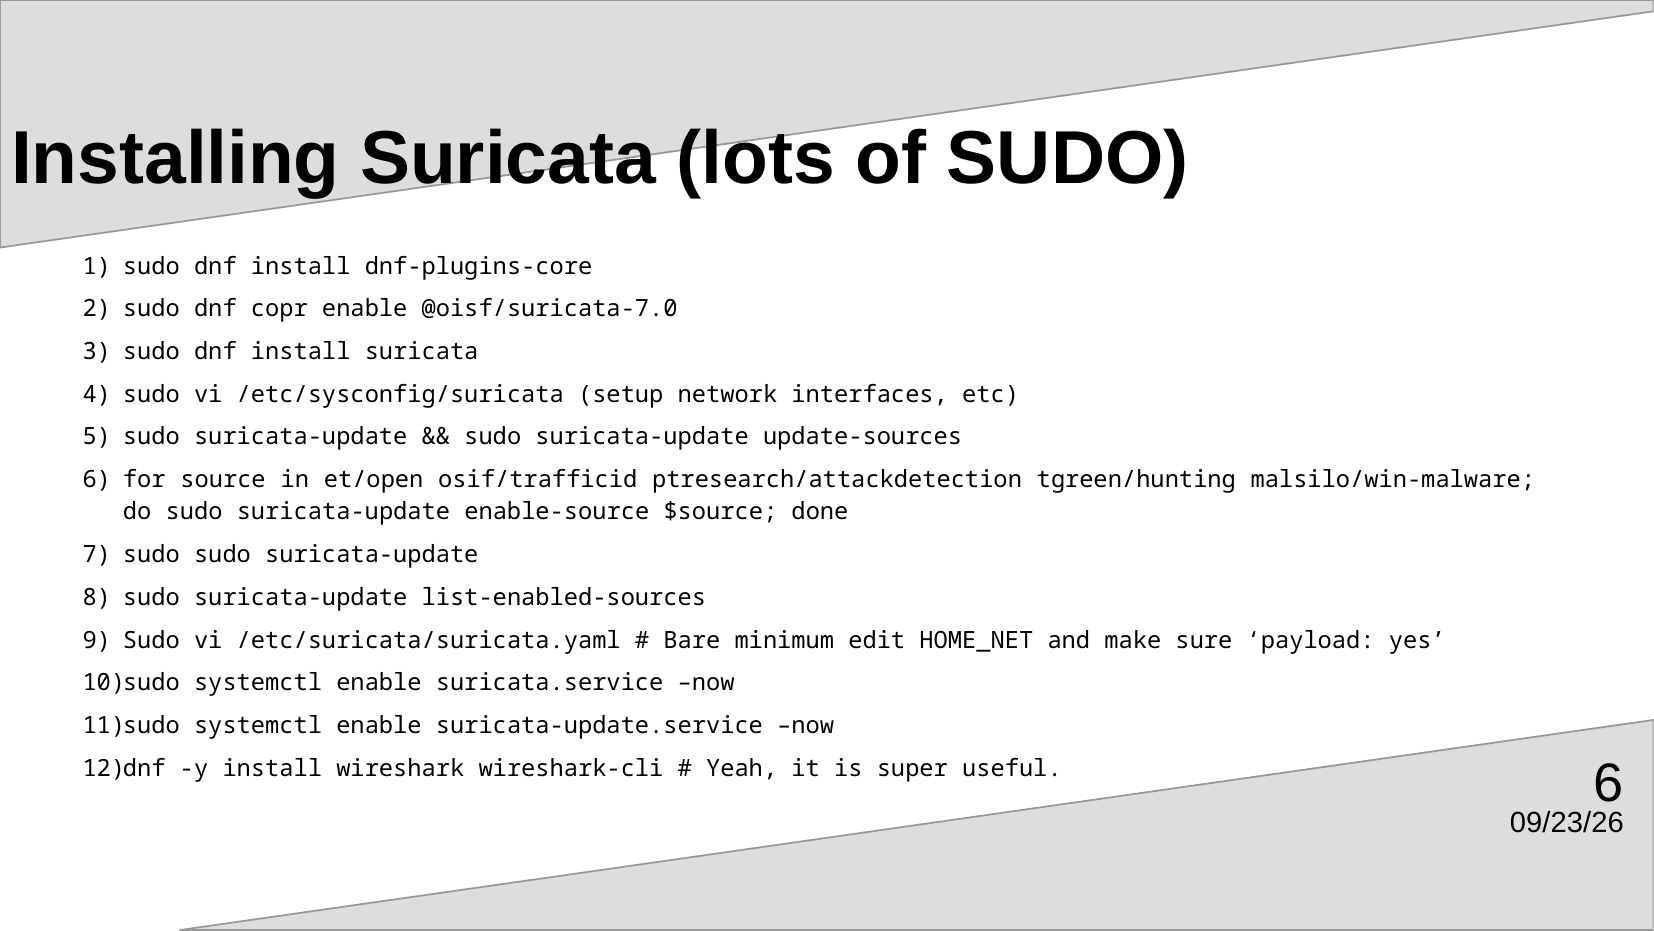

# Installing Suricata (lots of SUDO)
sudo dnf install dnf-plugins-core
sudo dnf copr enable @oisf/suricata-7.0
sudo dnf install suricata
sudo vi /etc/sysconfig/suricata (setup network interfaces, etc)
sudo suricata-update && sudo suricata-update update-sources
for source in et/open osif/trafficid ptresearch/attackdetection tgreen/hunting malsilo/win-malware; do sudo suricata-update enable-source $source; done
sudo sudo suricata-update
sudo suricata-update list-enabled-sources
Sudo vi /etc/suricata/suricata.yaml # Bare minimum edit HOME_NET and make sure ‘payload: yes’
sudo systemctl enable suricata.service –now
sudo systemctl enable suricata-update.service –now
dnf -y install wireshark wireshark-cli # Yeah, it is super useful.
6